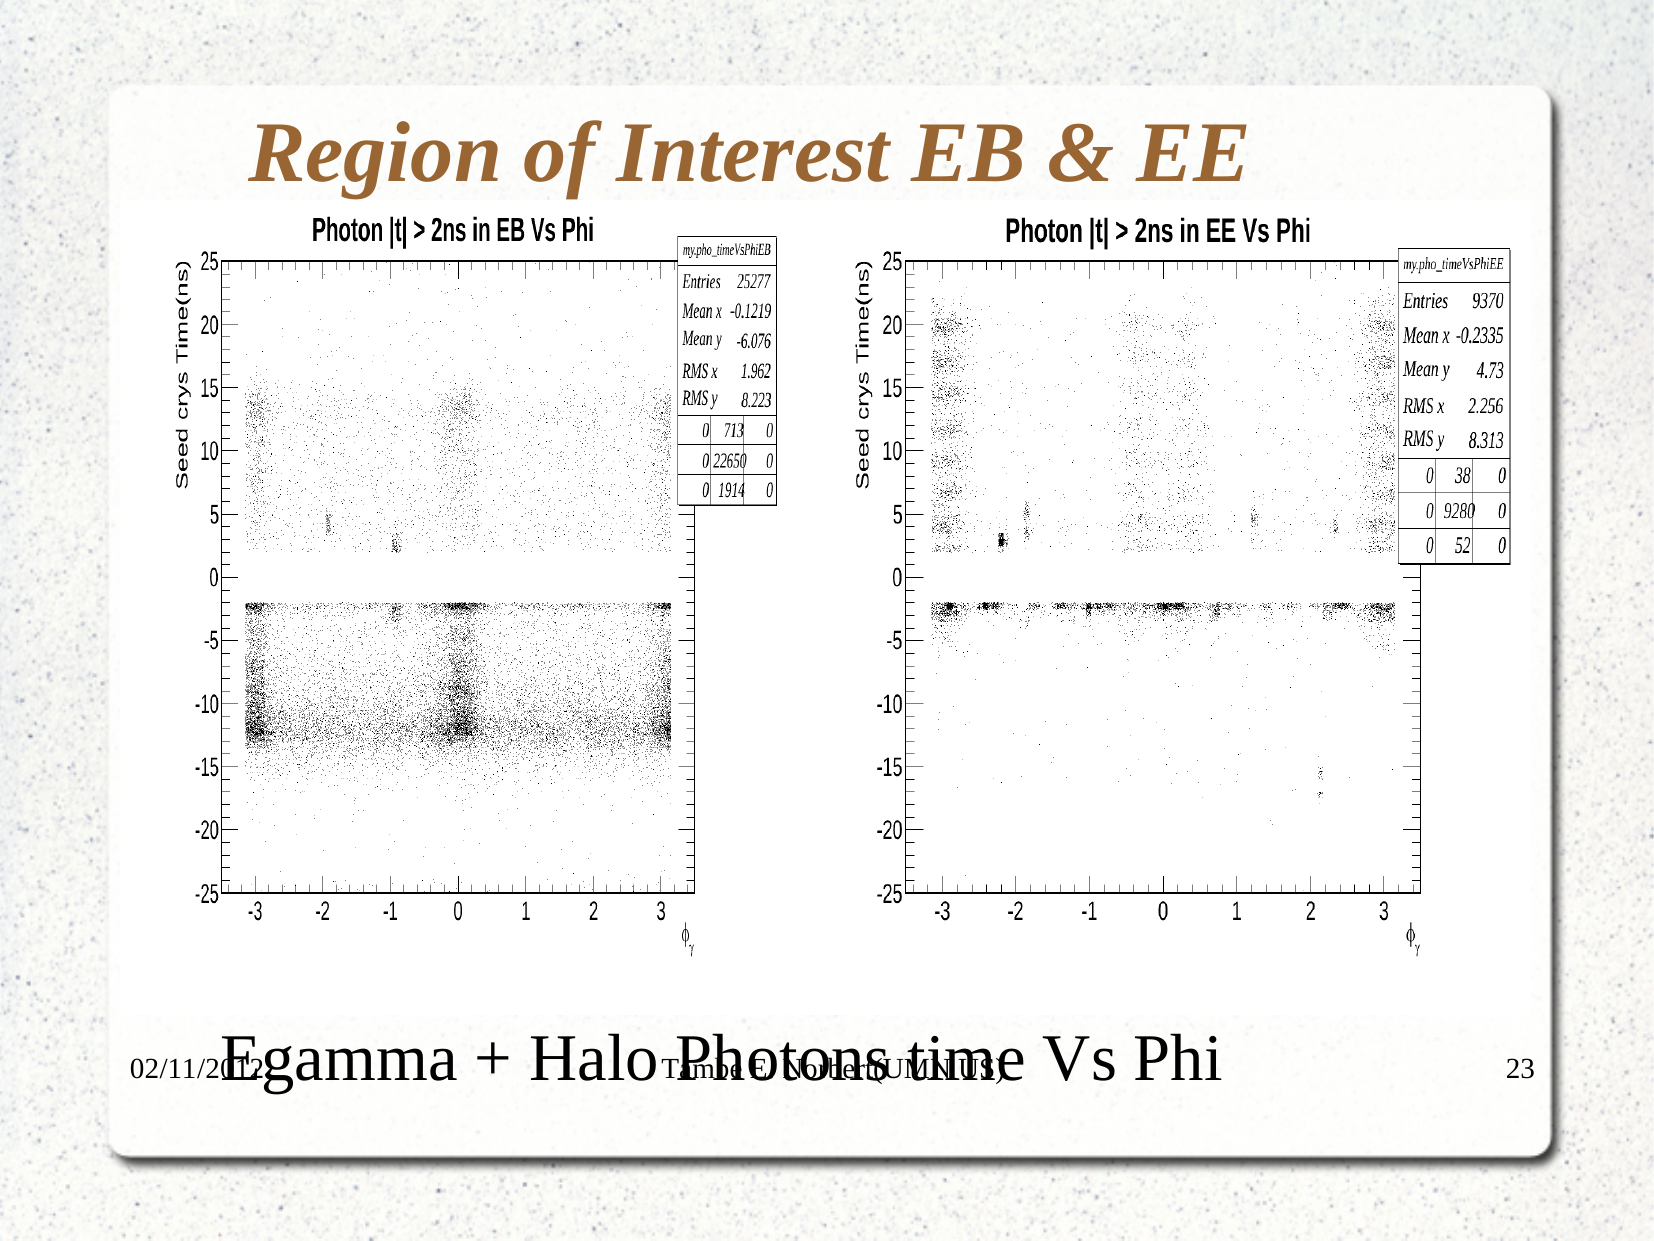

# Region of Interest EB & EE
Egamma + Halo Photons time Vs Phi
02/11/2012
Tambe E. Norbert(UMN US)
23